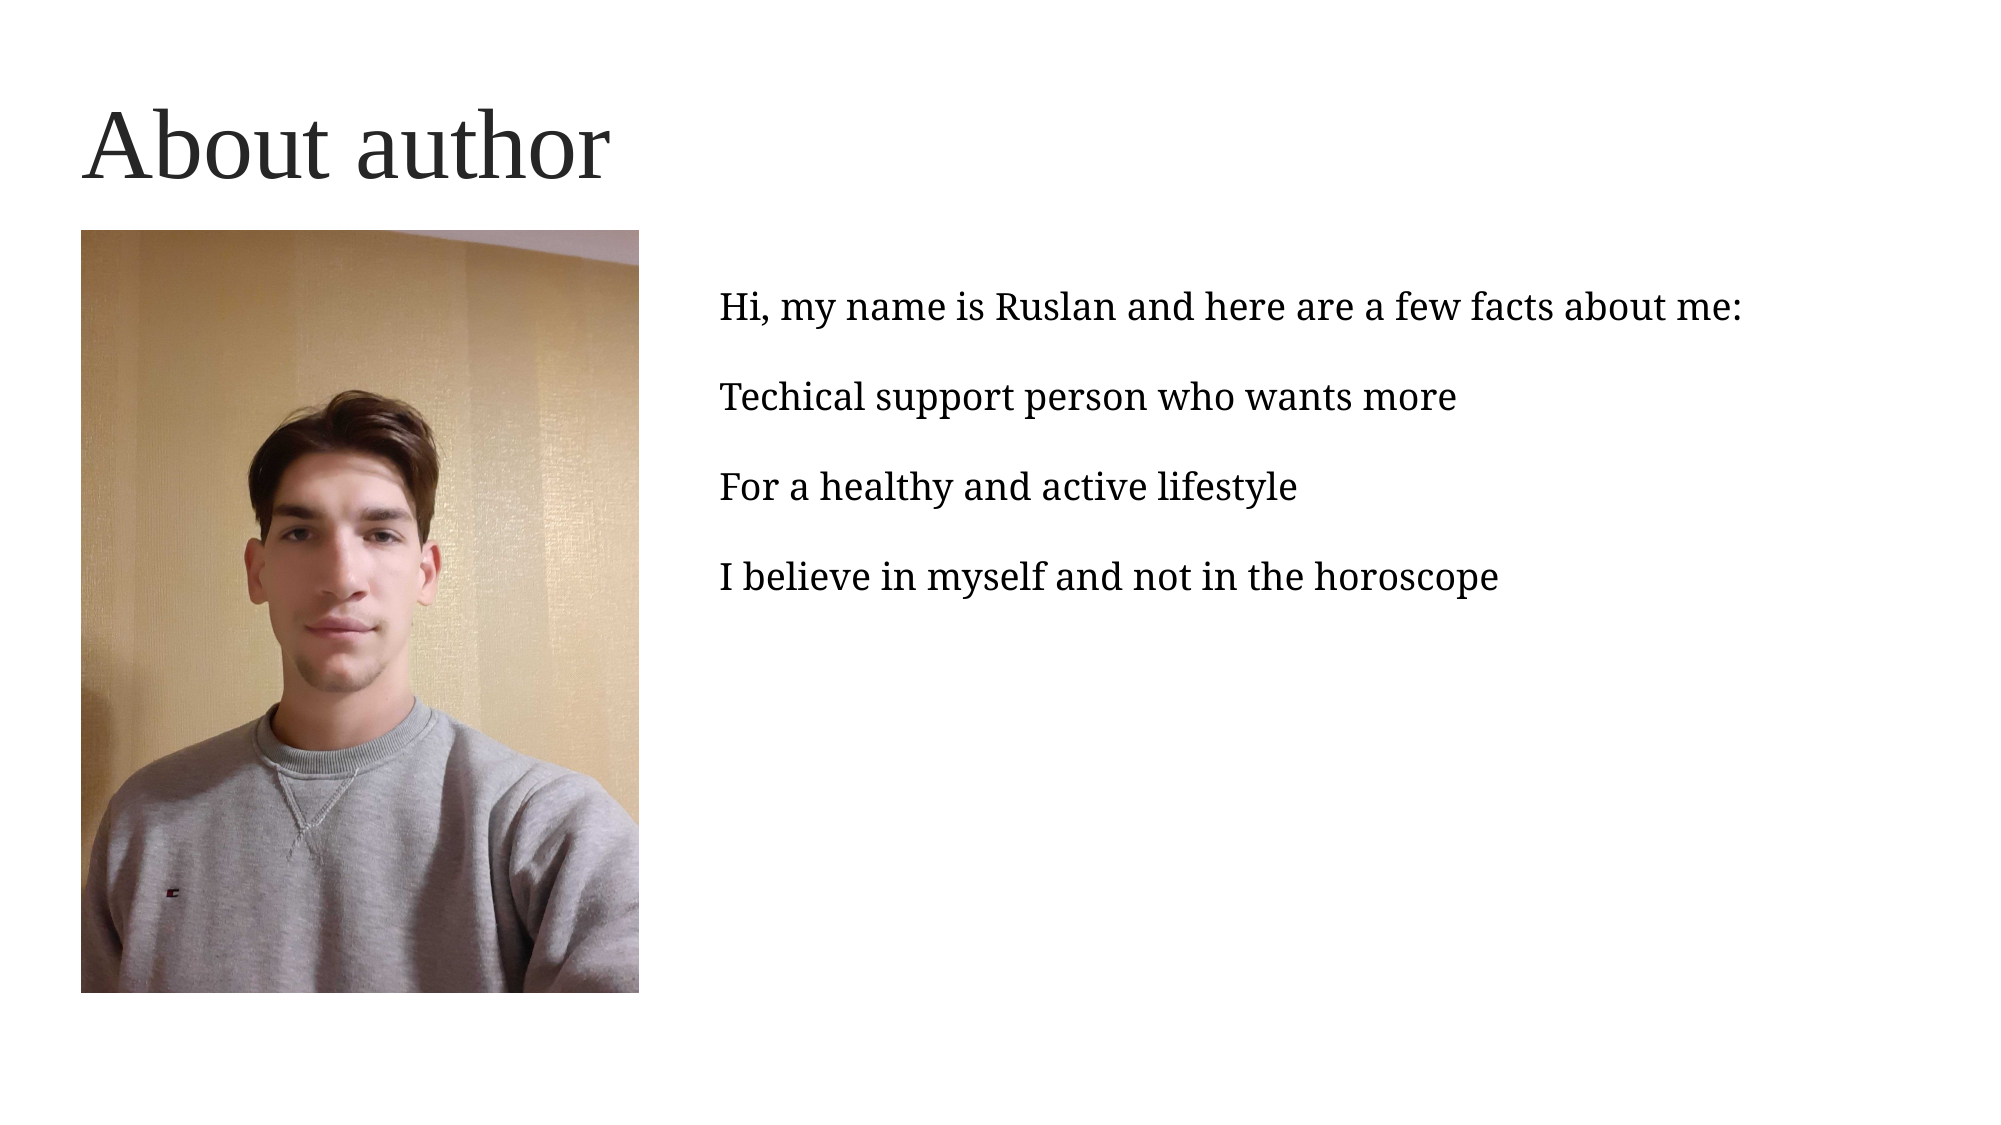

# About author
Hi, my name is Ruslan and here are a few facts about me:
Techical support person who wants more
For a healthy and active lifestyle
I believe in myself and not in the horoscope